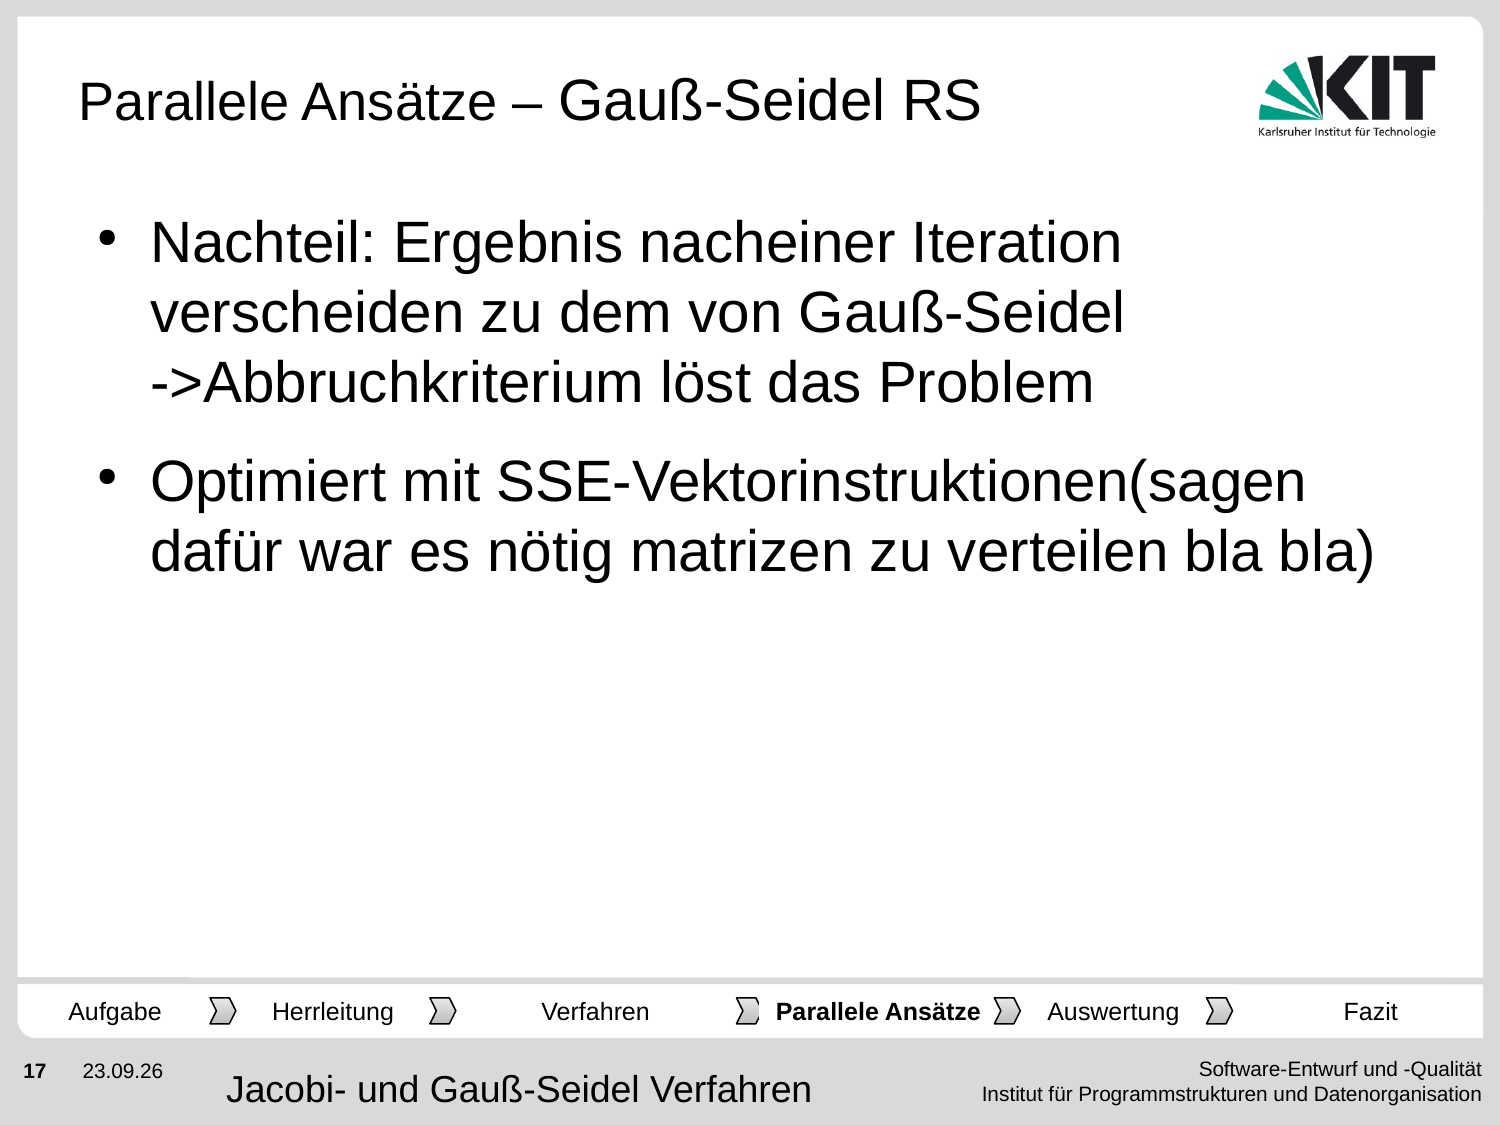

# Parallele Ansätze – Gauß-Seidel RS
Nachteil: Ergebnis nacheiner Iteration verscheiden zu dem von Gauß-Seidel
->Abbruchkriterium löst das Problem
Optimiert mit SSE-Vektorinstruktionen(sagen dafür war es nötig matrizen zu verteilen bla bla)
Aufgabe
Herrleitung
Verfahren
Parallele Ansätze
Auswertung
Fazit
Jacobi- und Gauß-Seidel Verfahren